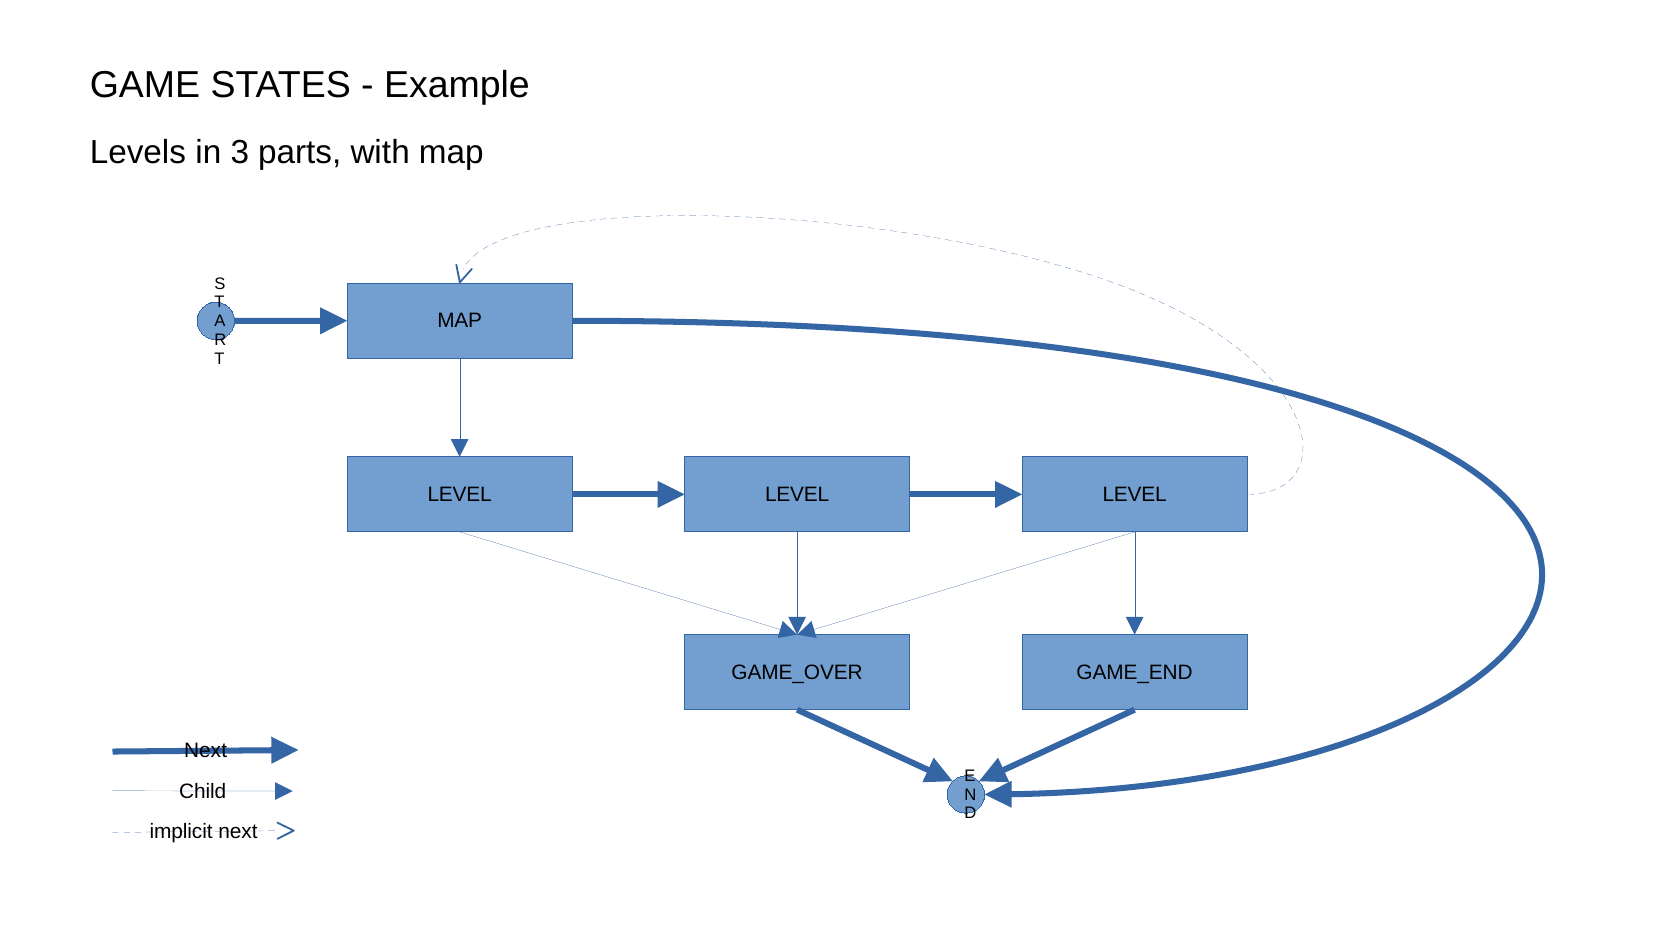

GAME STATES - Example
Levels in 3 parts, with map
MAP
START
LEVEL
LEVEL
LEVEL
GAME_OVER
GAME_END
END